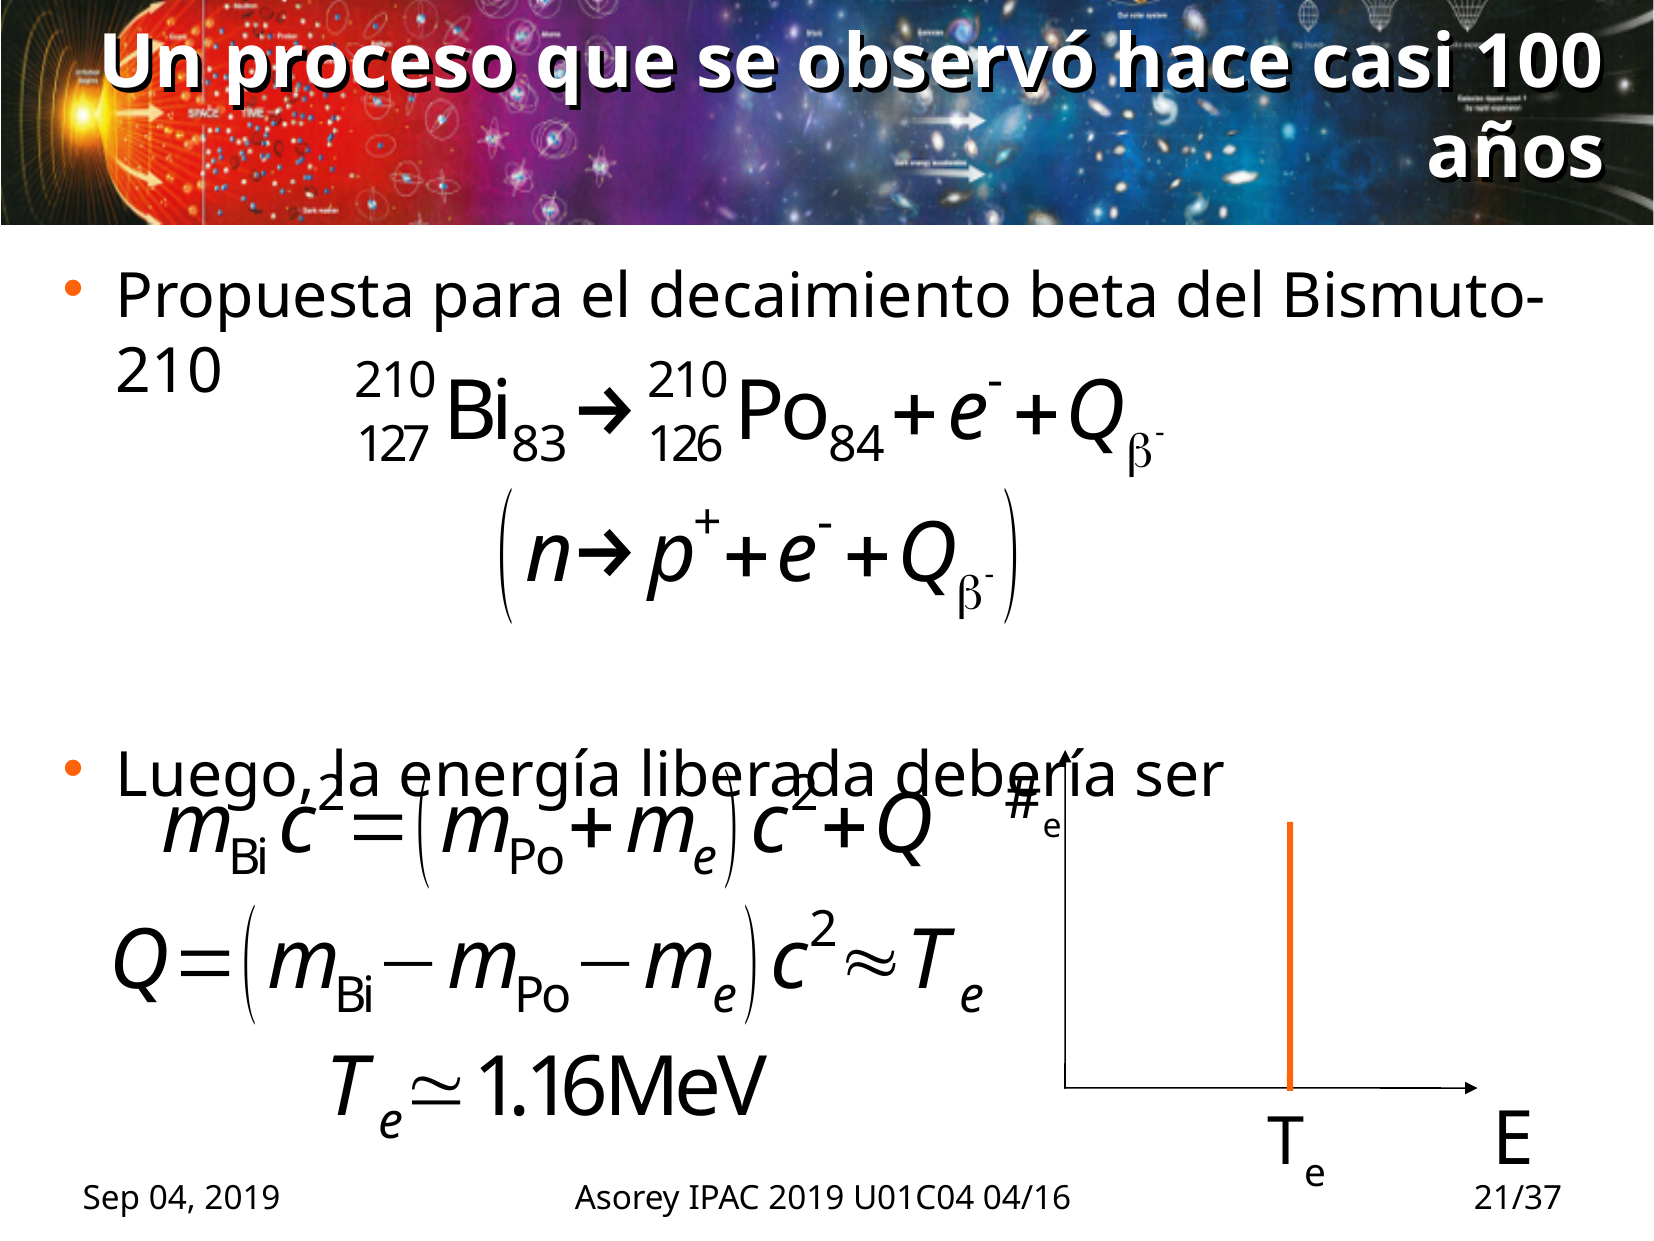

# Un proceso que se observó hace casi 100 años
Propuesta para el decaimiento beta del Bismuto-210
Luego, la energía liberada debería ser
#e
Te
E
Sep 04, 2019
Asorey IPAC 2019 U01C04 04/16
21